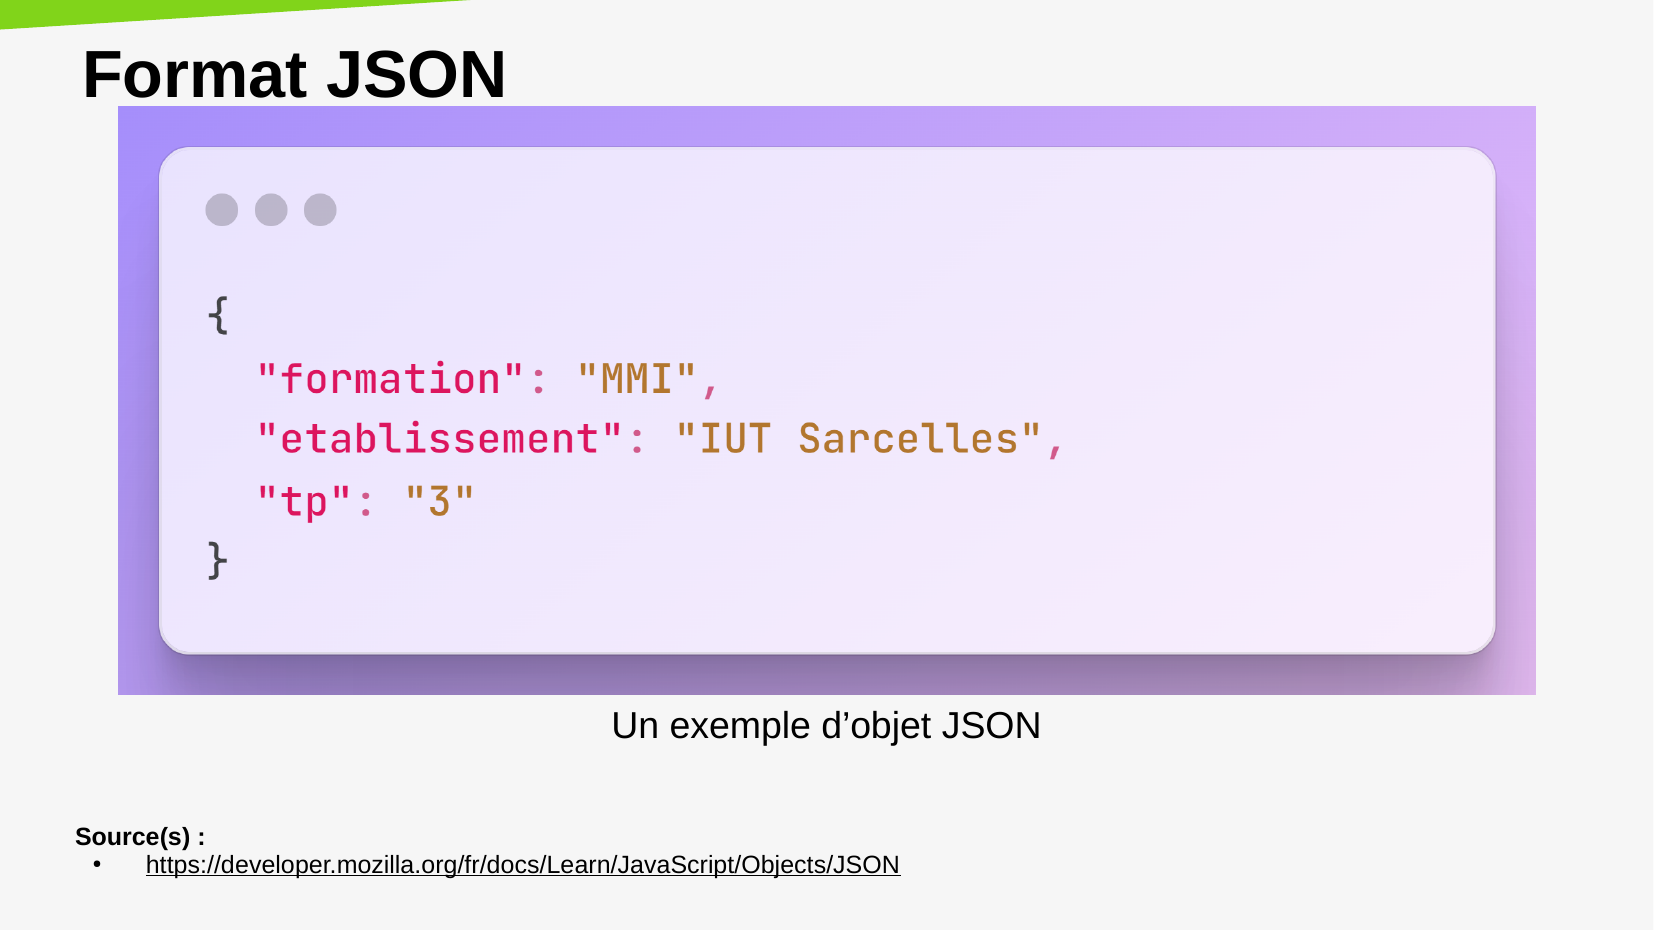

# Format JSON
Un exemple d’objet JSON
Source(s) :
https://developer.mozilla.org/fr/docs/Learn/JavaScript/Objects/JSON